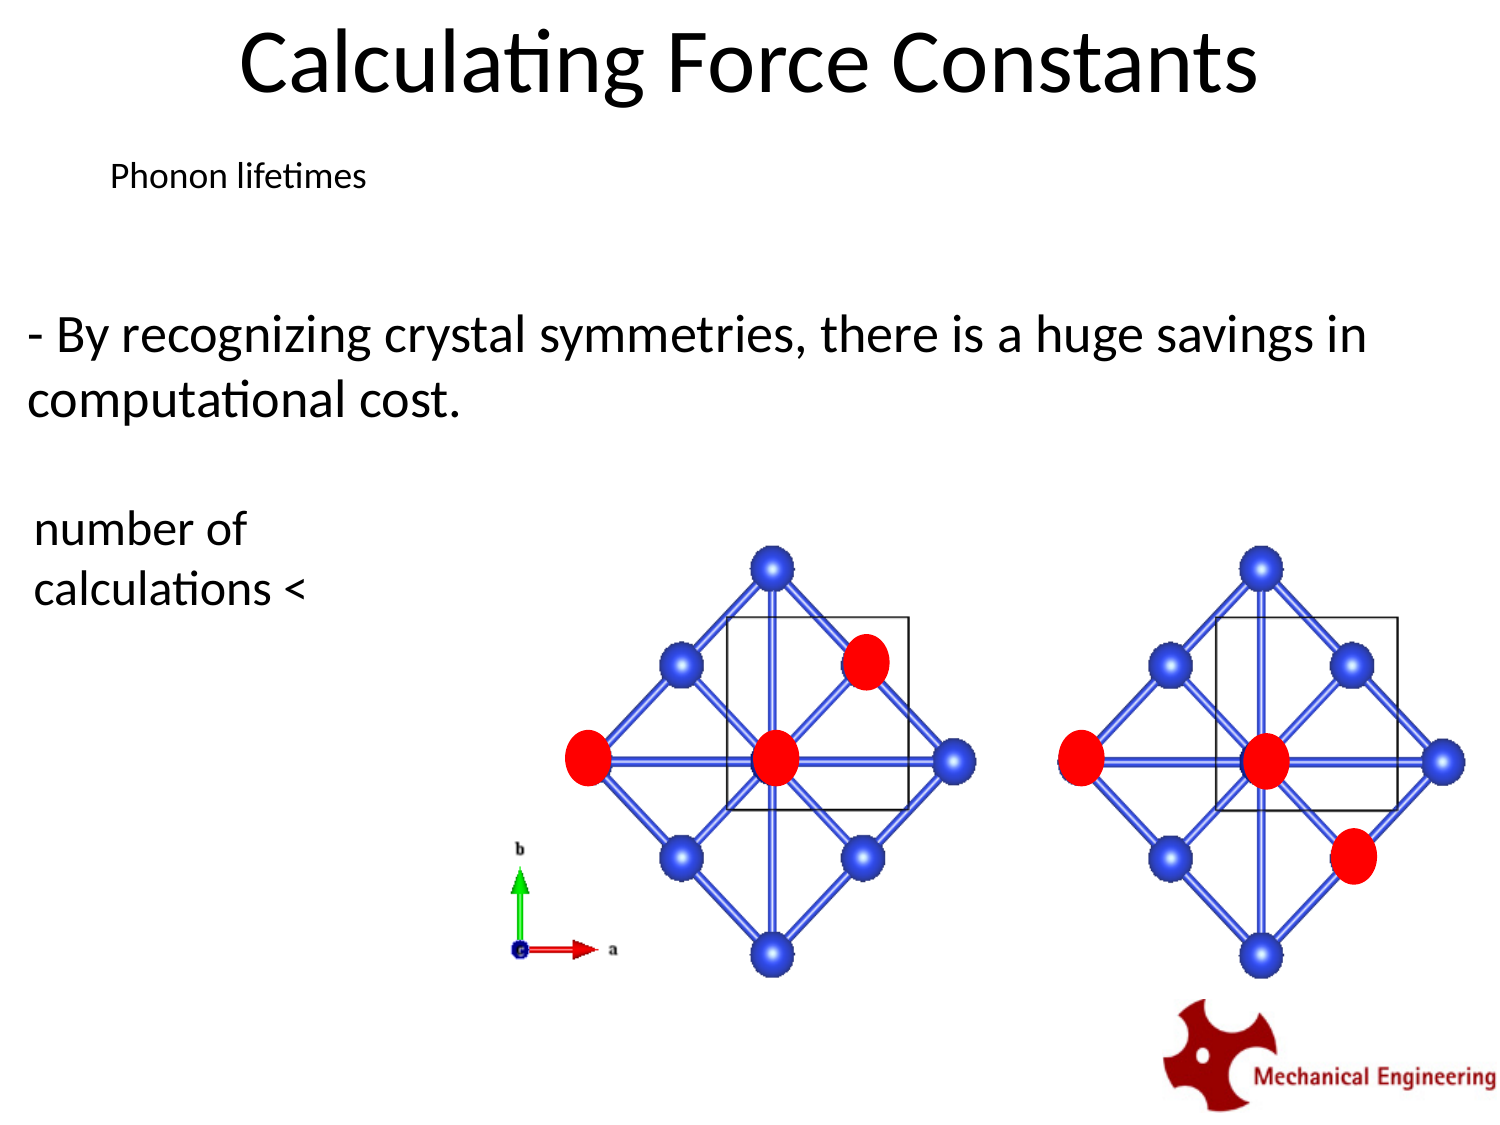

Calculating Force Constants
Phonon lifetimes
# - By recognizing crystal symmetries, there is a huge savings in computational cost.
number of calculations <